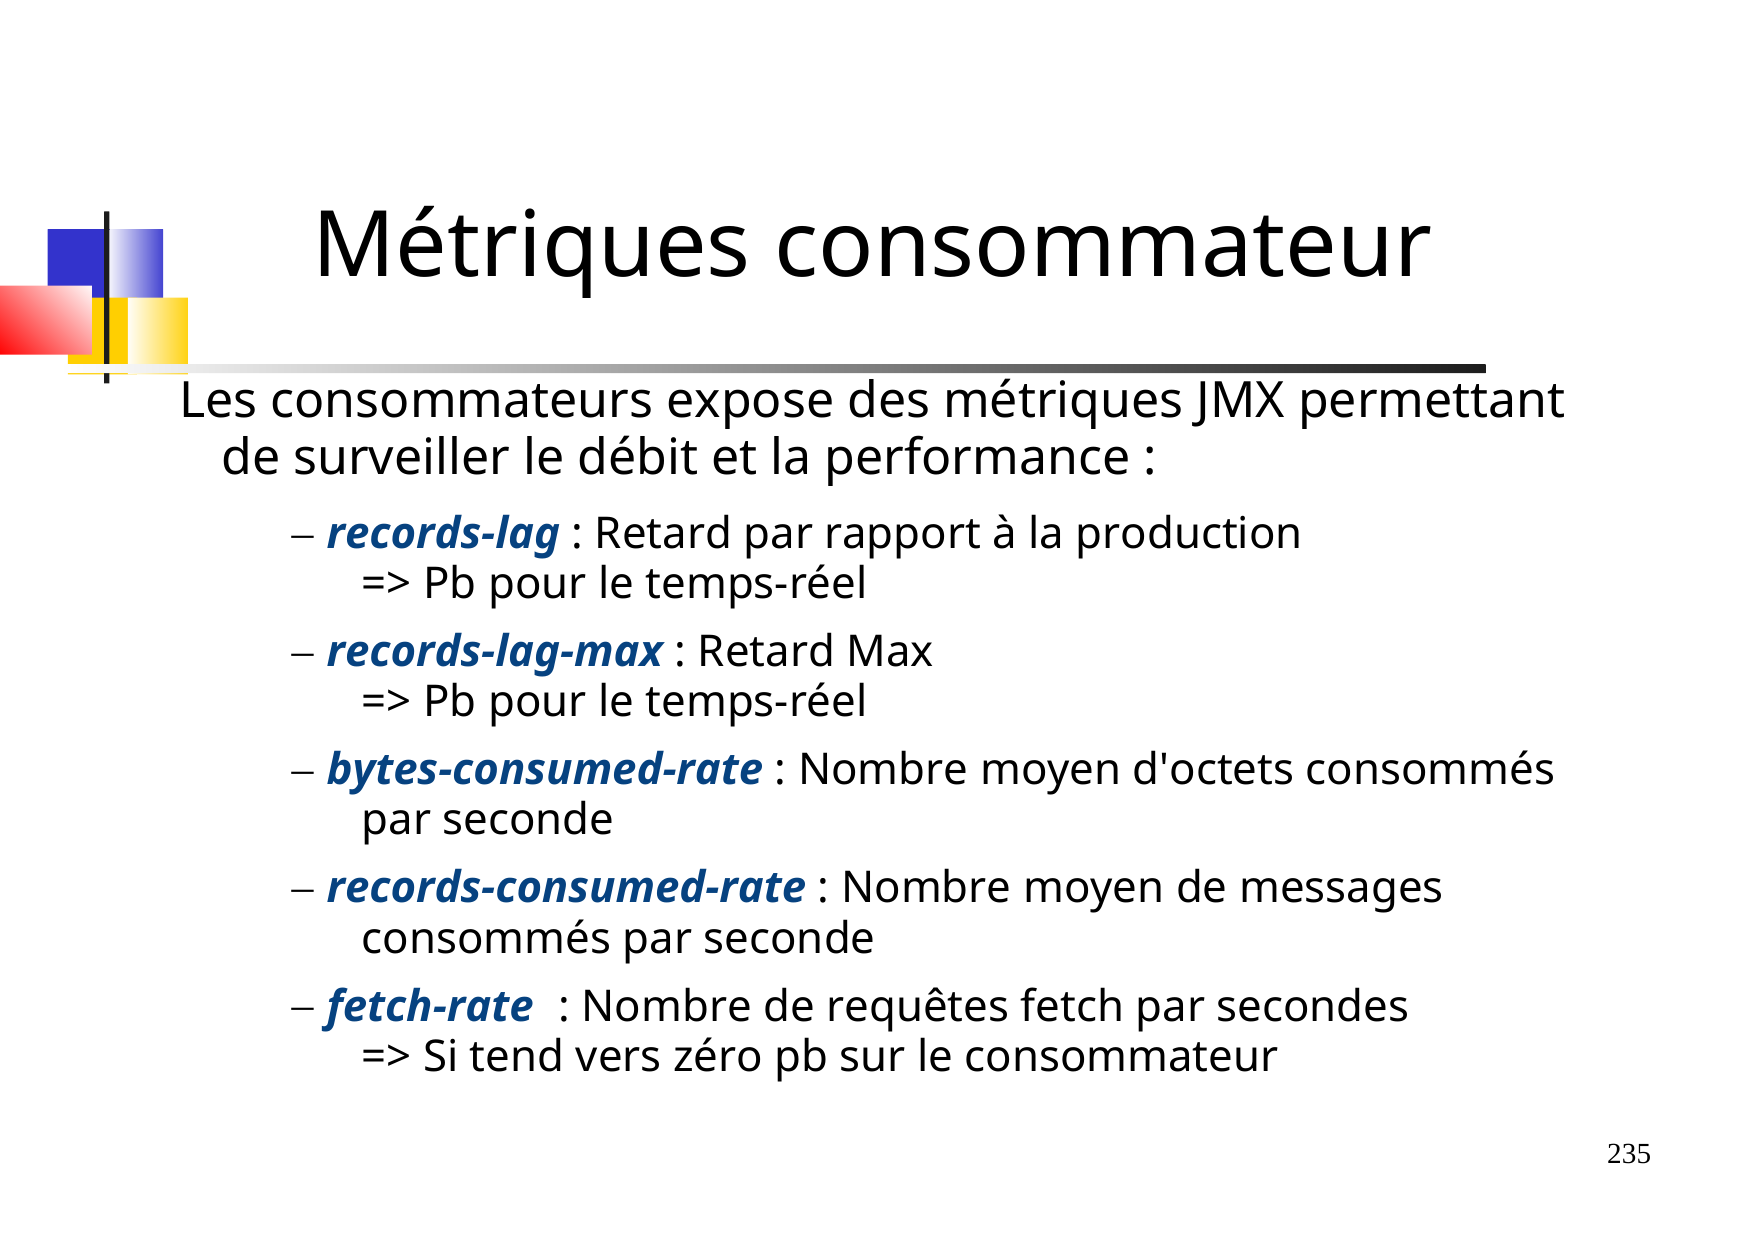

# Métriques consommateur
Les consommateurs expose des métriques JMX permettant de surveiller le débit et la performance :
records-lag : Retard par rapport à la production
=> Pb pour le temps-réel
records-lag-max : Retard Max
=> Pb pour le temps-réel
bytes-consumed-rate : Nombre moyen d'octets consommés par seconde
records-consumed-rate : Nombre moyen de messages consommés par seconde
fetch-rate	 : Nombre de requêtes fetch par secondes
=> Si tend vers zéro pb sur le consommateur